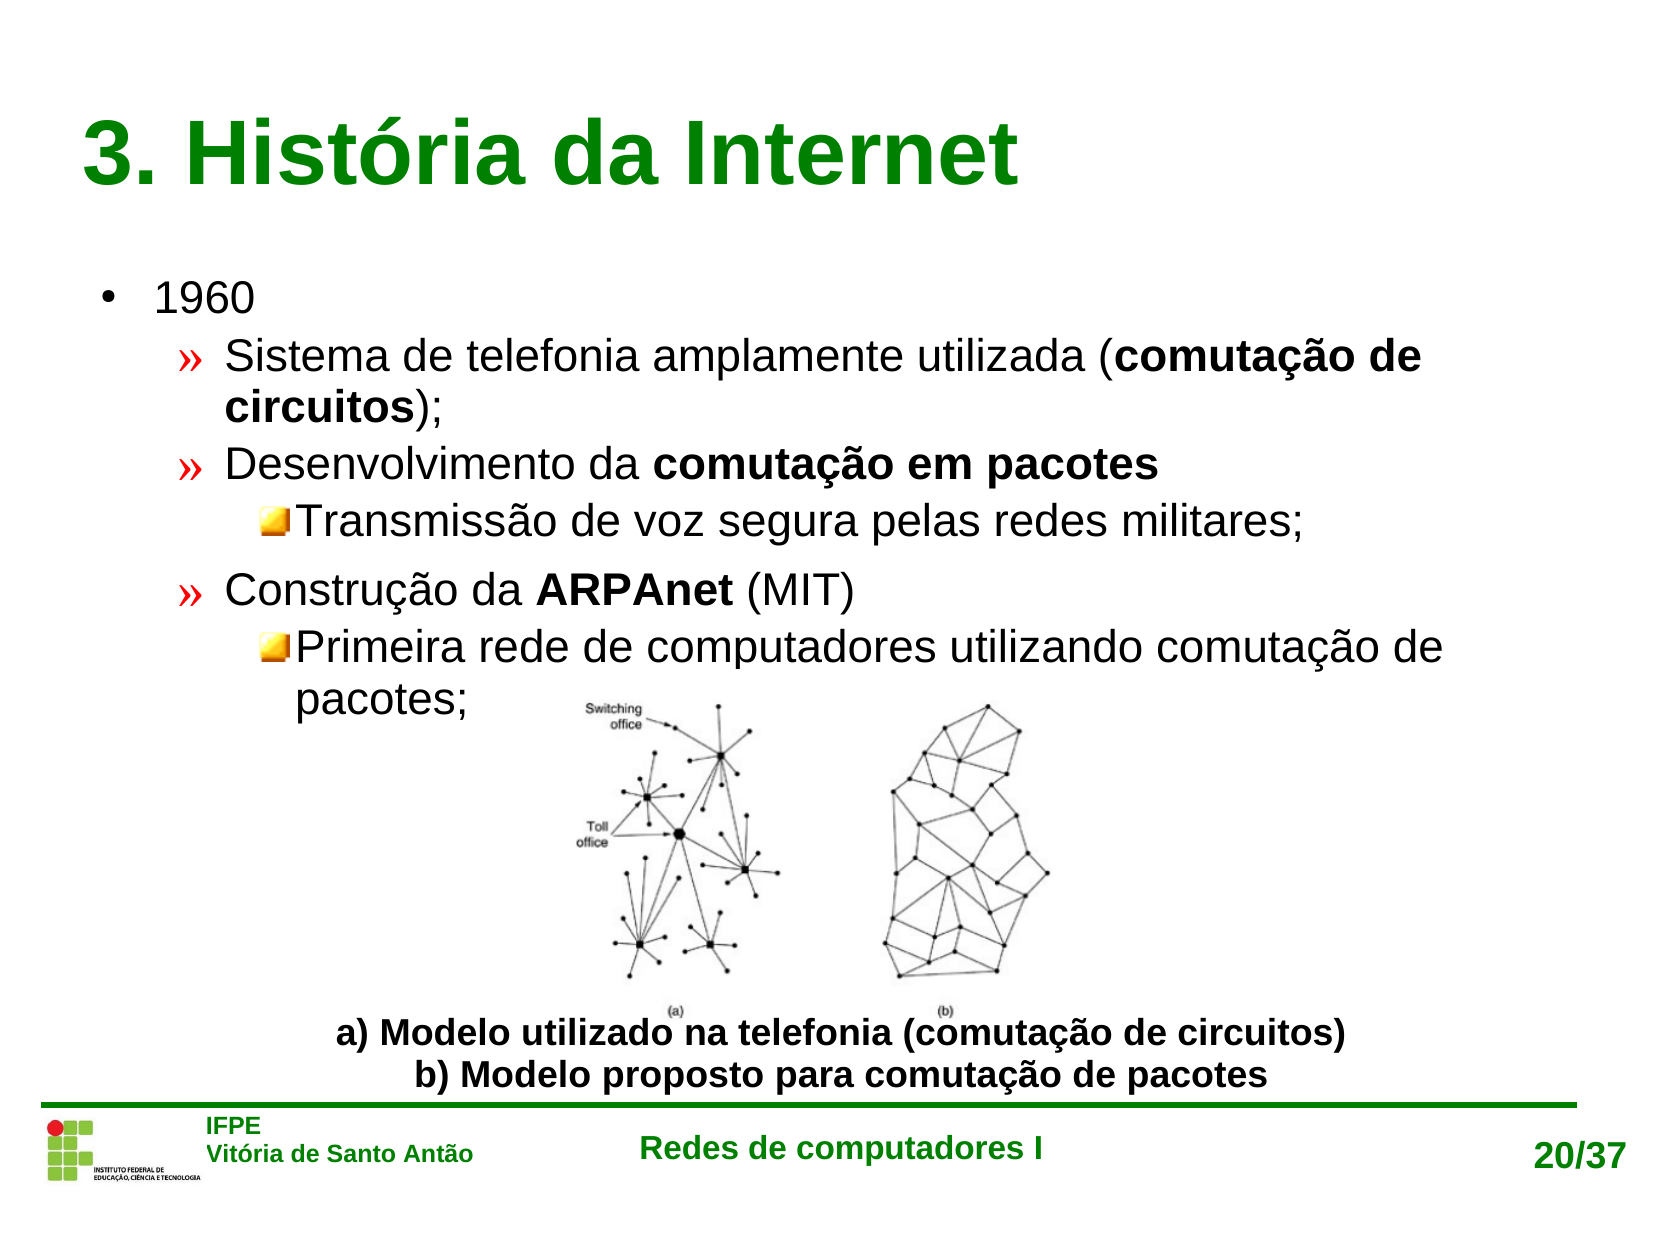

# 3. História da Internet
1960
Sistema de telefonia amplamente utilizada (comutação de circuitos);
Desenvolvimento da comutação em pacotes
Transmissão de voz segura pelas redes militares;
Construção da ARPAnet (MIT)
Primeira rede de computadores utilizando comutação de pacotes;
a) Modelo utilizado na telefonia (comutação de circuitos)
b) Modelo proposto para comutação de pacotes